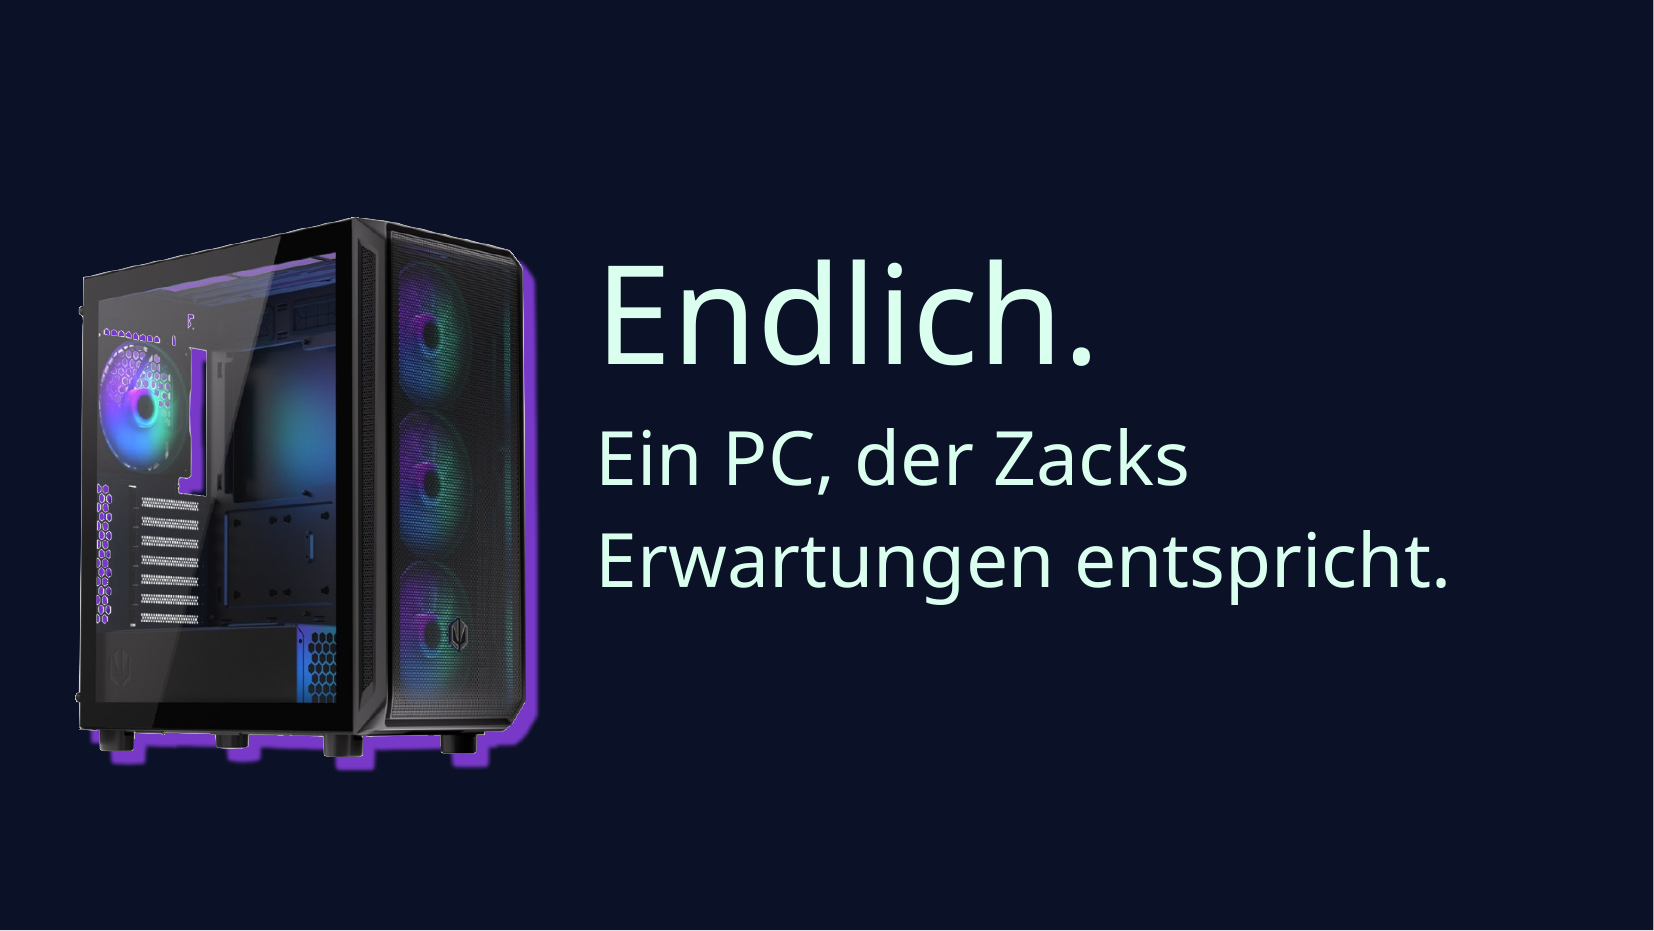

# Endlich.
Ein PC, der Zacks Erwartungen entspricht.